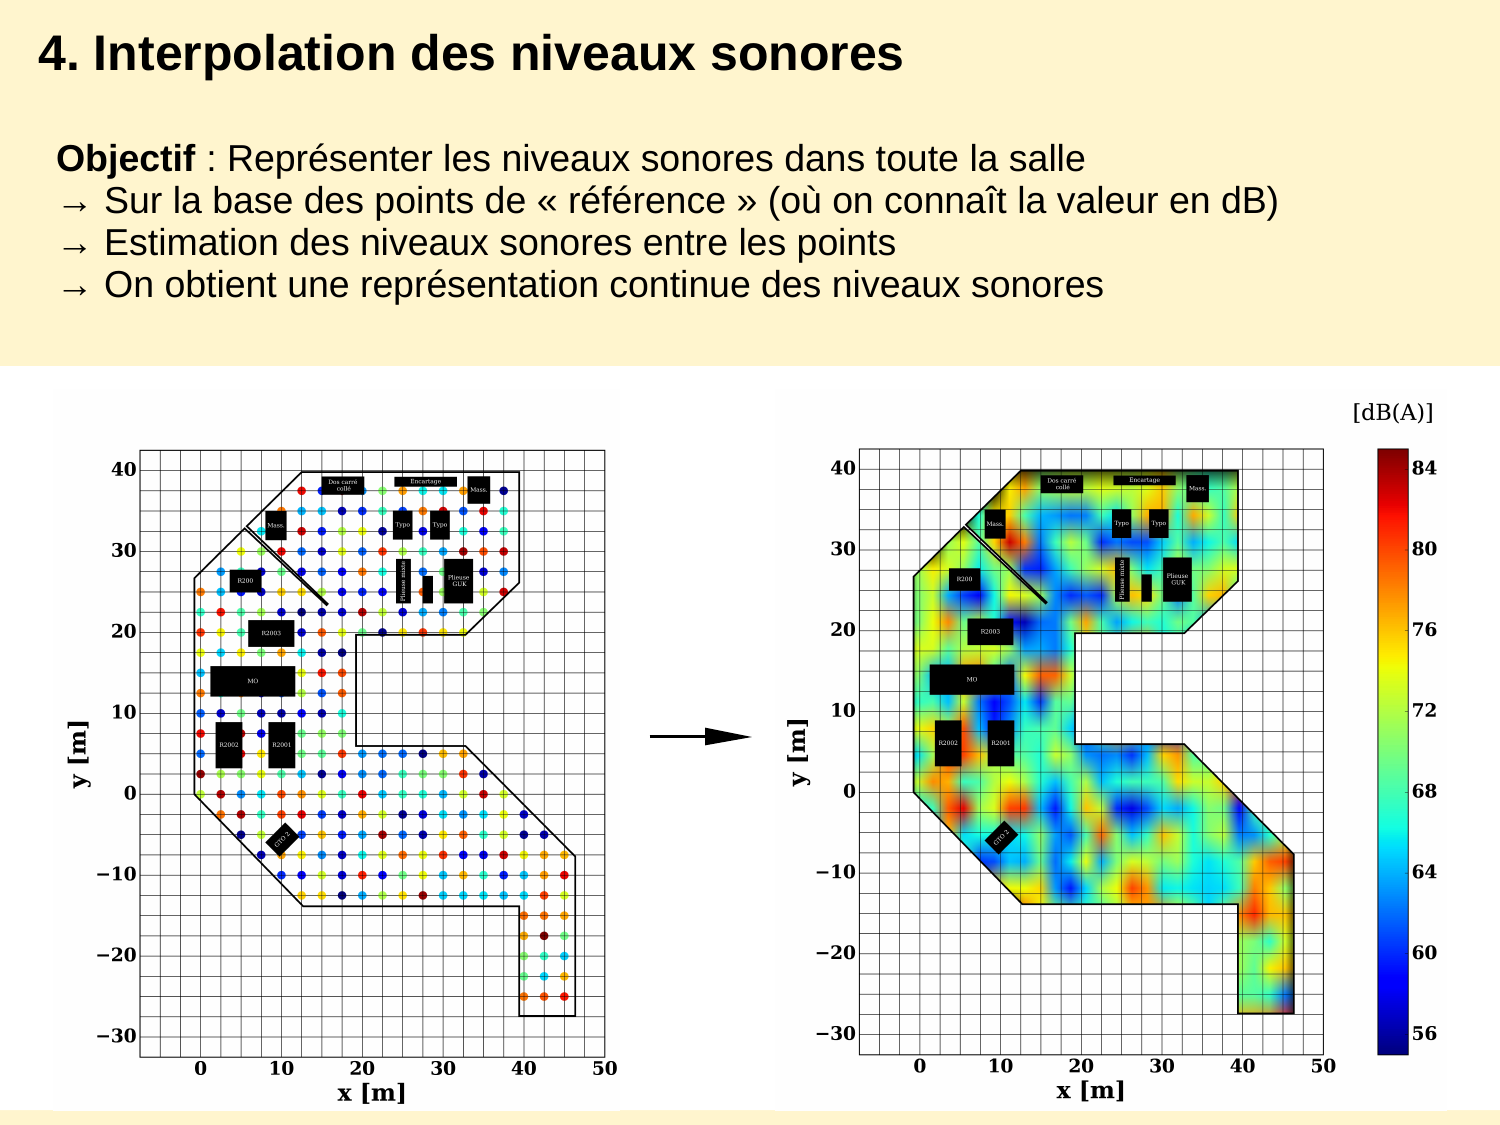

4. Interpolation des niveaux sonores
Objectif : Représenter les niveaux sonores dans toute la salle
→ Sur la base des points de « référence » (où on connaît la valeur en dB)
→ Estimation des niveaux sonores entre les points
→ On obtient une représentation continue des niveaux sonores